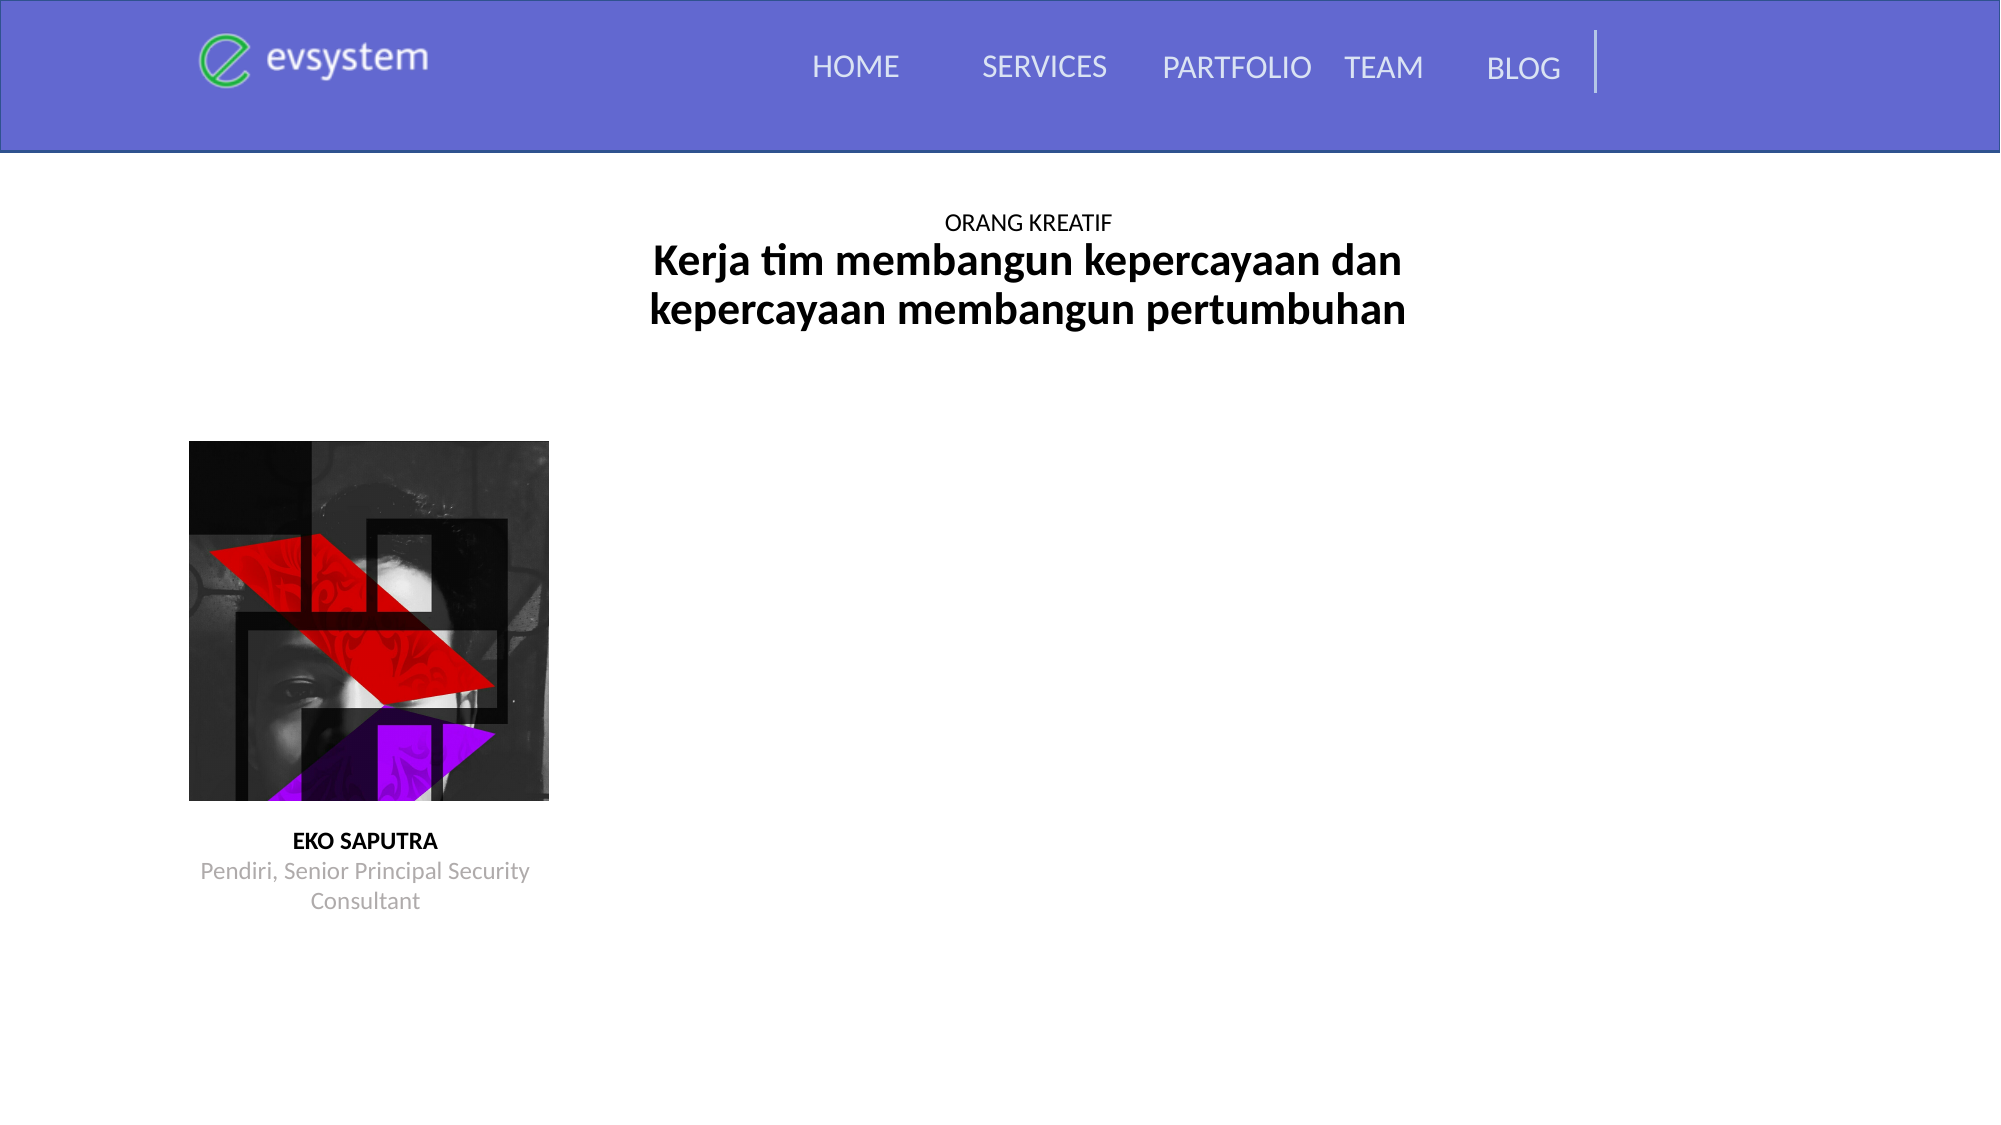

HOME
SERVICES
PARTFOLIO
TEAM
BLOG
# ORANG KREATIF Kerja tim membangun kepercayaan dan kepercayaan membangun pertumbuhan
EKO SAPUTRA
Pendiri, Senior Principal Security Consultant